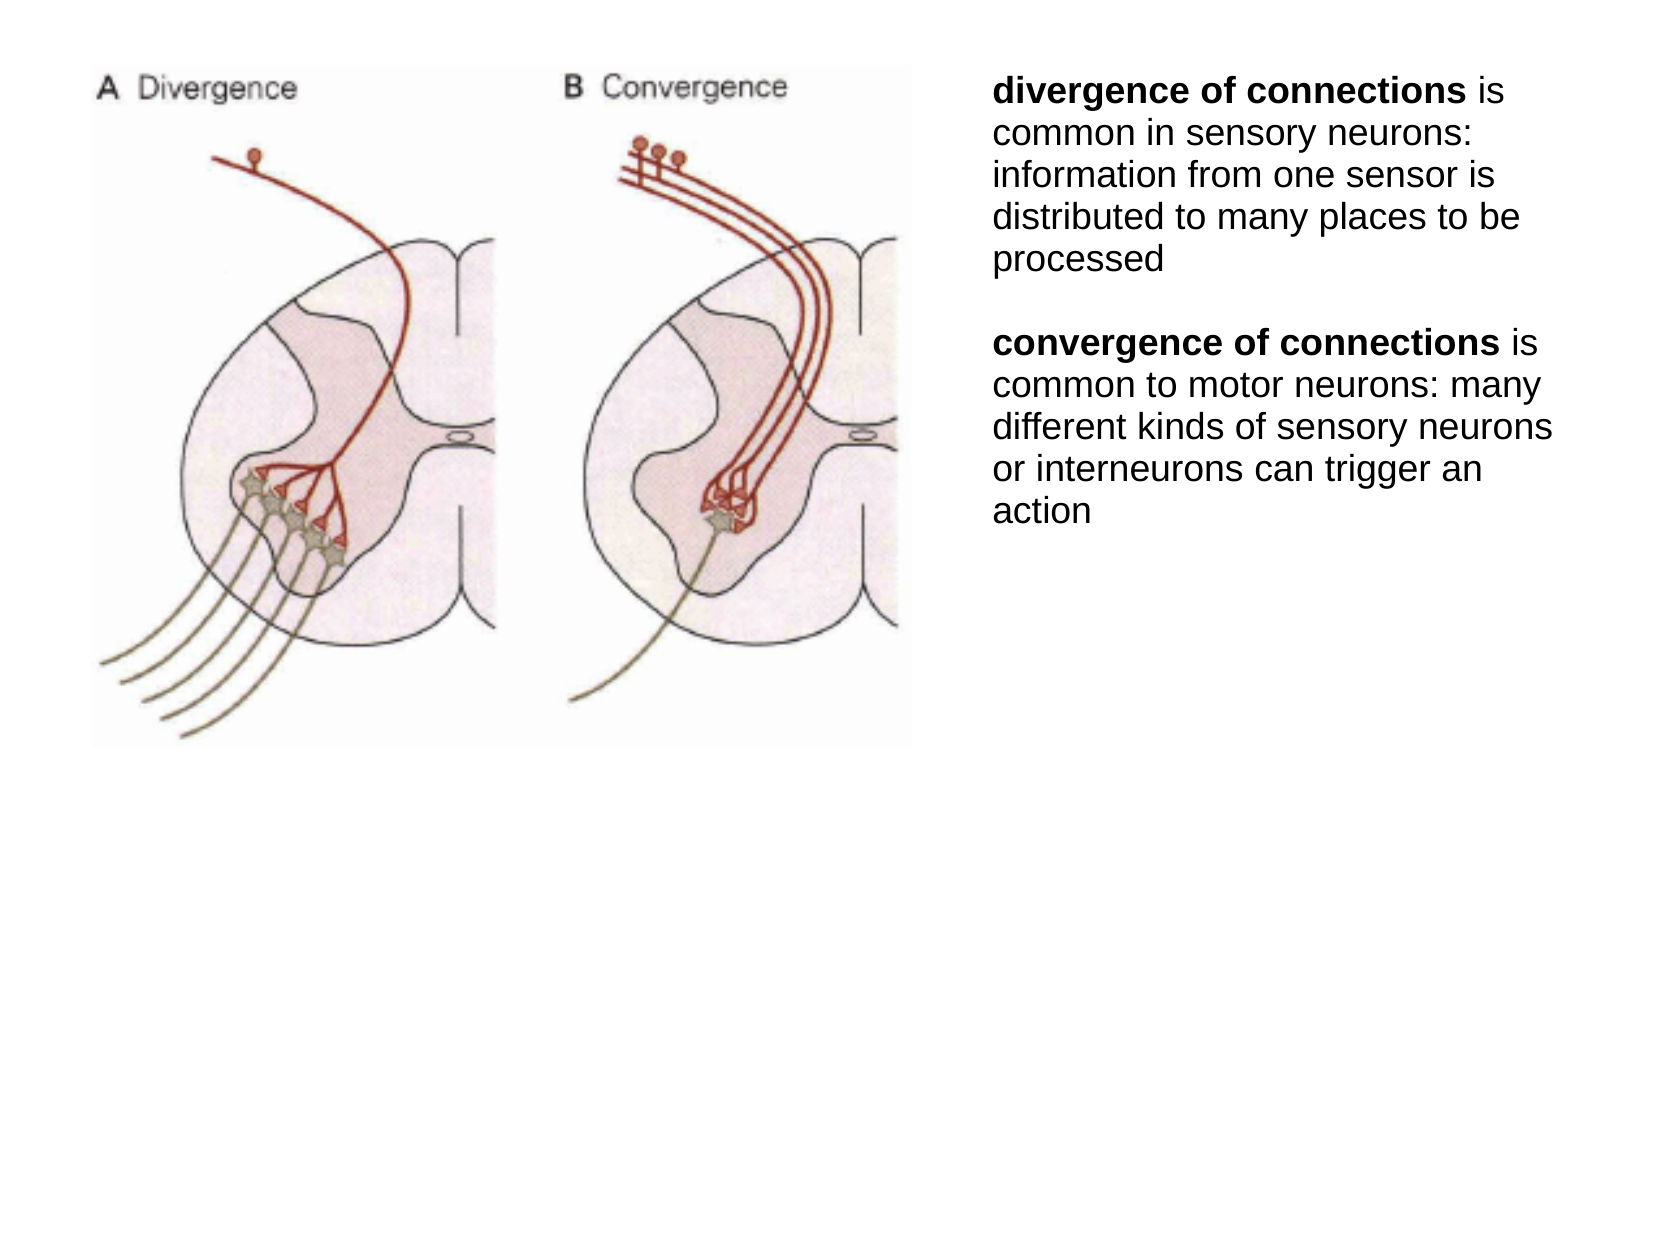

divergence of connections is common in sensory neurons: information from one sensor is distributed to many places to be processed
convergence of connections is common to motor neurons: many different kinds of sensory neurons or interneurons can trigger an action